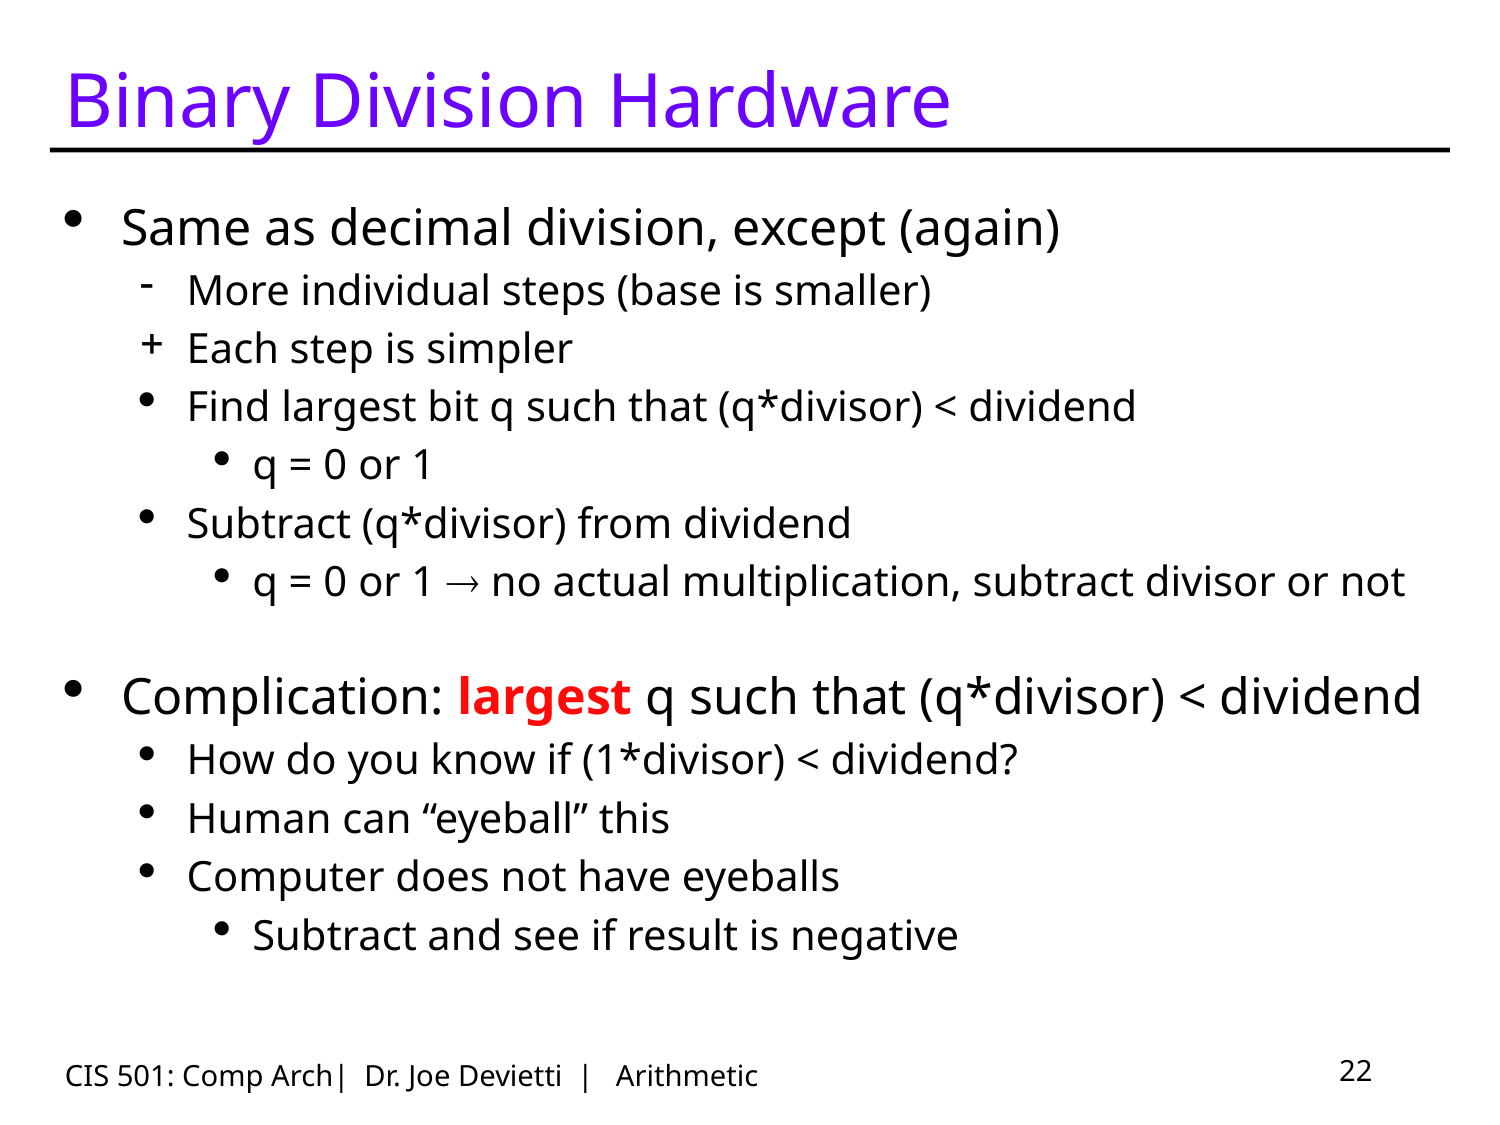

Binary Division Hardware
Same as decimal division, except (again)
More individual steps (base is smaller)
Each step is simpler
Find largest bit q such that (q*divisor) < dividend
q = 0 or 1
Subtract (q*divisor) from dividend
q = 0 or 1  no actual multiplication, subtract divisor or not
Complication: largest q such that (q*divisor) < dividend
How do you know if (1*divisor) < dividend?
Human can “eyeball” this
Computer does not have eyeballs
Subtract and see if result is negative
CIS 501: Comp Arch| Dr. Joe Devietti | Arithmetic